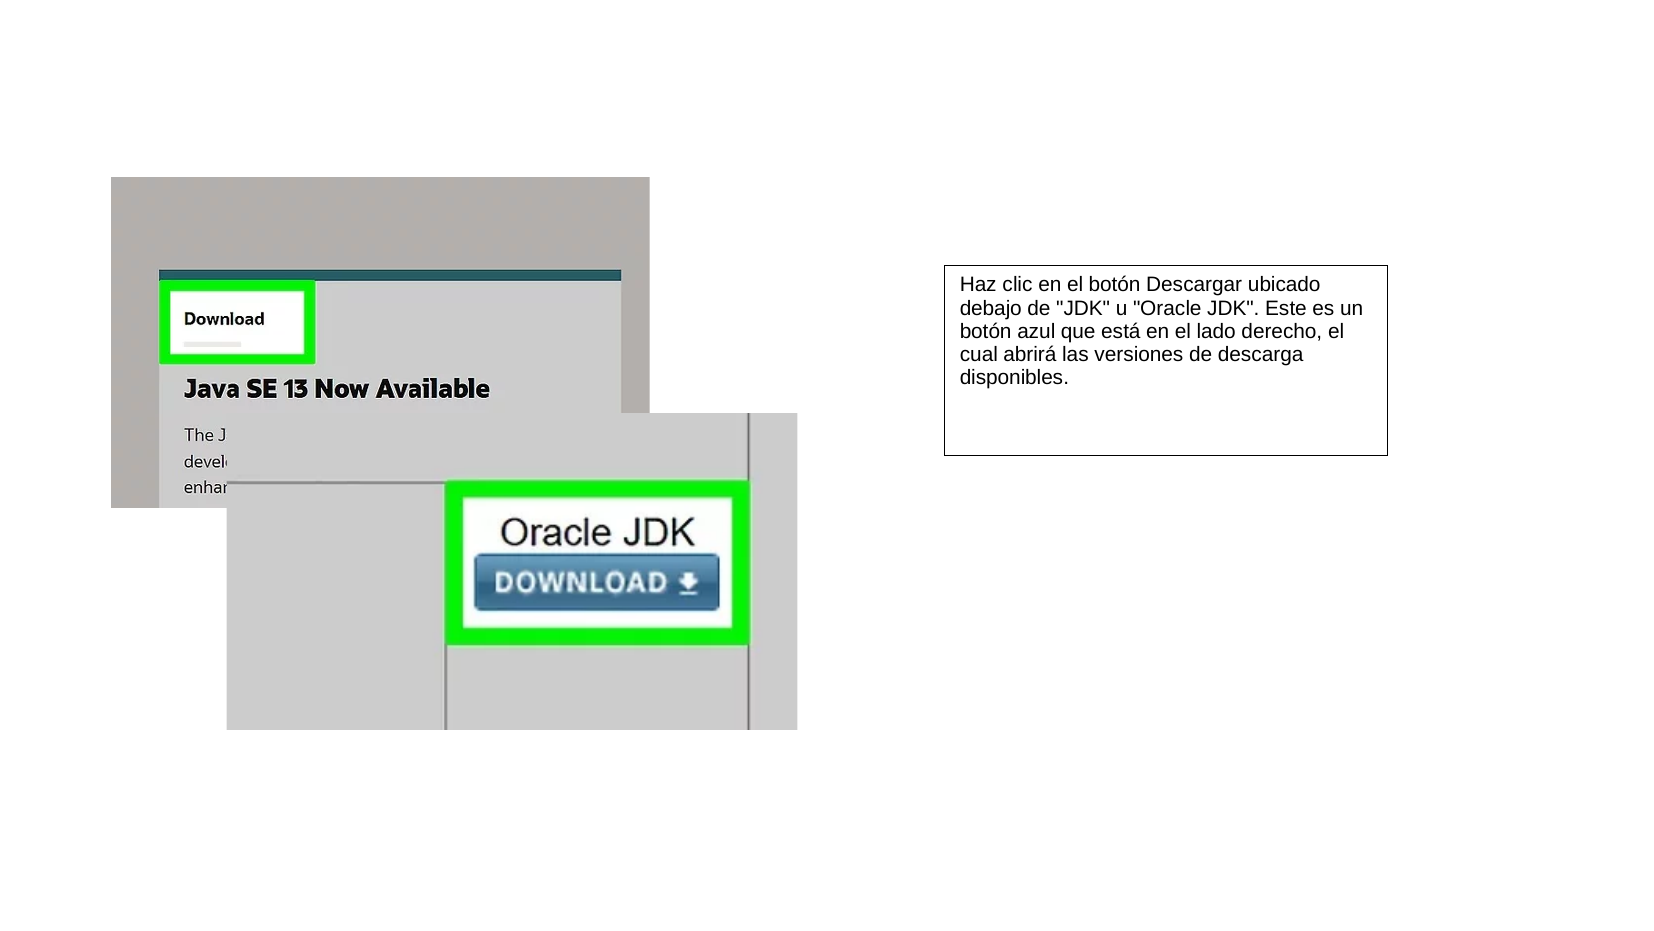

#
Haz clic en el botón Descargar ubicado debajo de "JDK" u "Oracle JDK". Este es un botón azul que está en el lado derecho, el cual abrirá las versiones de descarga disponibles.